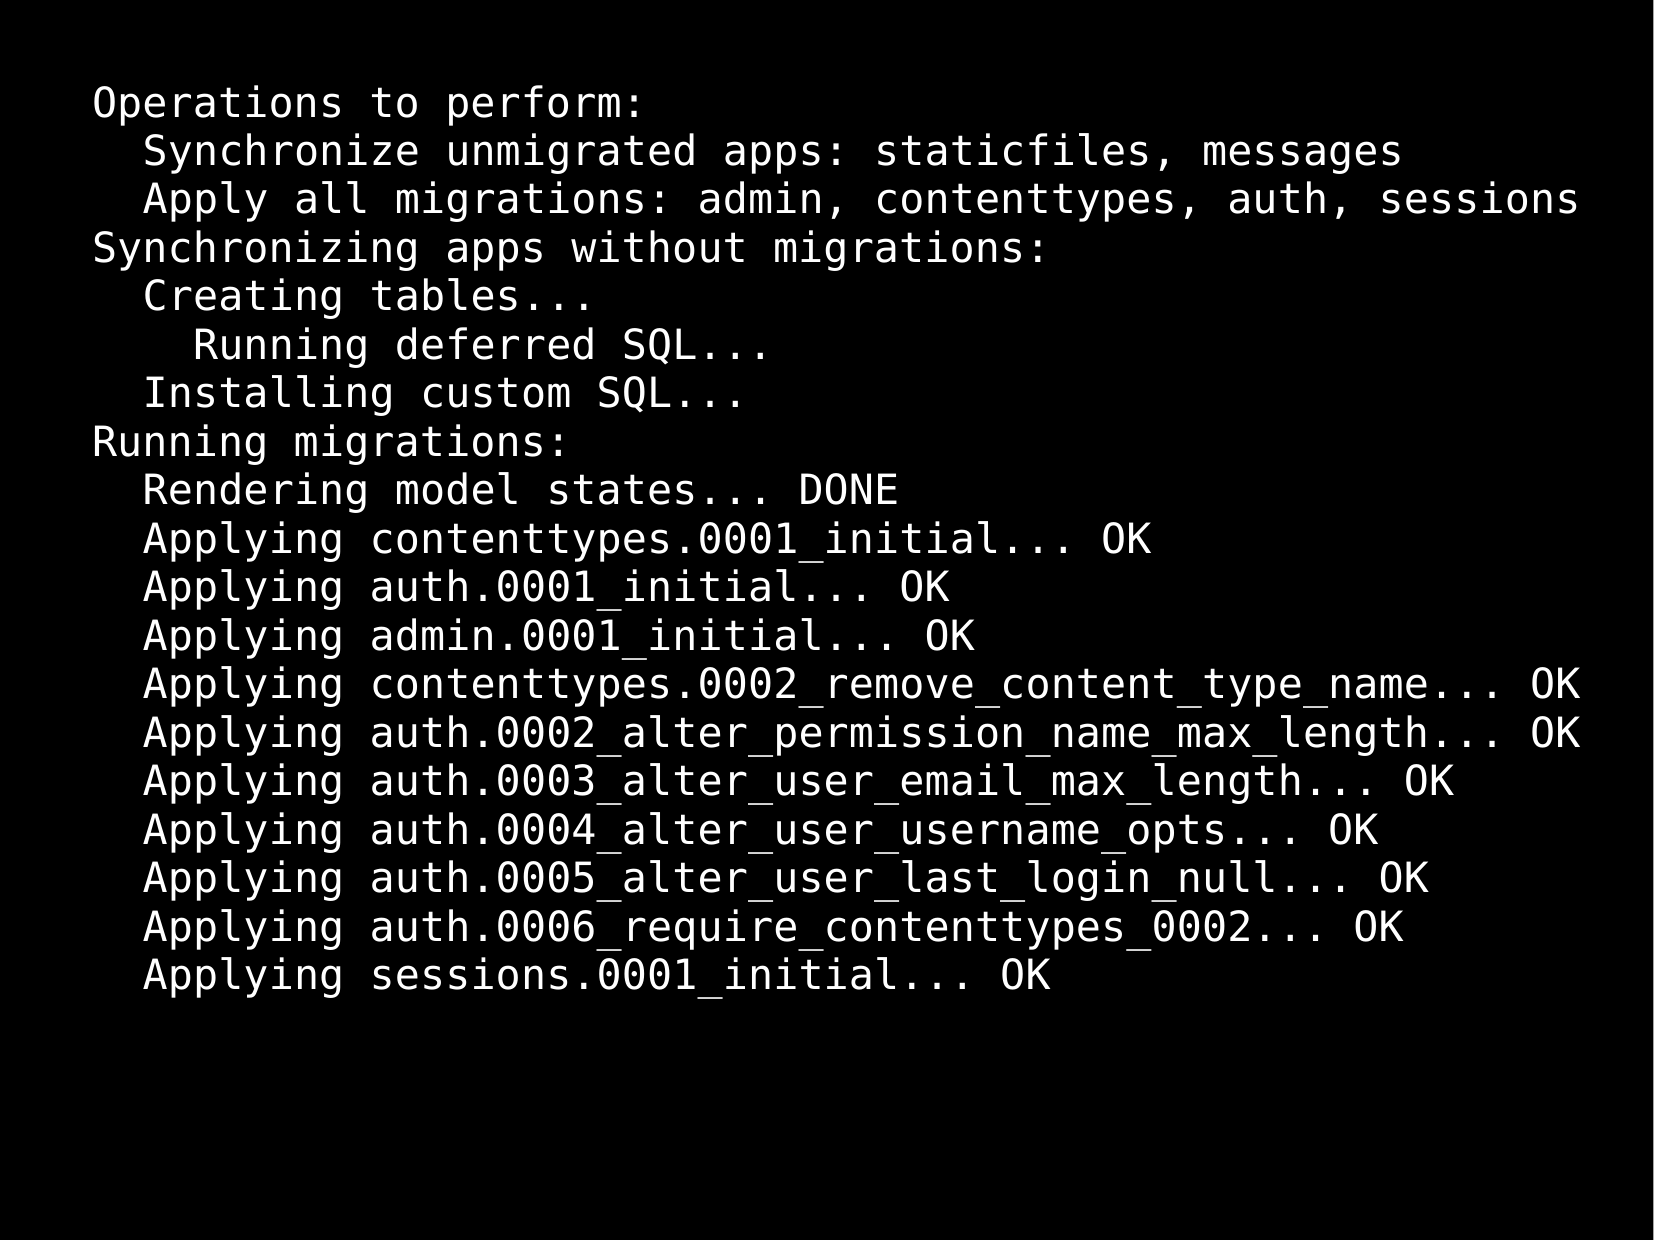

Operations to perform:
 Synchronize unmigrated apps: staticfiles, messages
 Apply all migrations: admin, contenttypes, auth, sessions
Synchronizing apps without migrations:
 Creating tables...
 Running deferred SQL...
 Installing custom SQL...
Running migrations:
 Rendering model states... DONE
 Applying contenttypes.0001_initial... OK
 Applying auth.0001_initial... OK
 Applying admin.0001_initial... OK
 Applying contenttypes.0002_remove_content_type_name... OK
 Applying auth.0002_alter_permission_name_max_length... OK
 Applying auth.0003_alter_user_email_max_length... OK
 Applying auth.0004_alter_user_username_opts... OK
 Applying auth.0005_alter_user_last_login_null... OK
 Applying auth.0006_require_contenttypes_0002... OK
 Applying sessions.0001_initial... OK